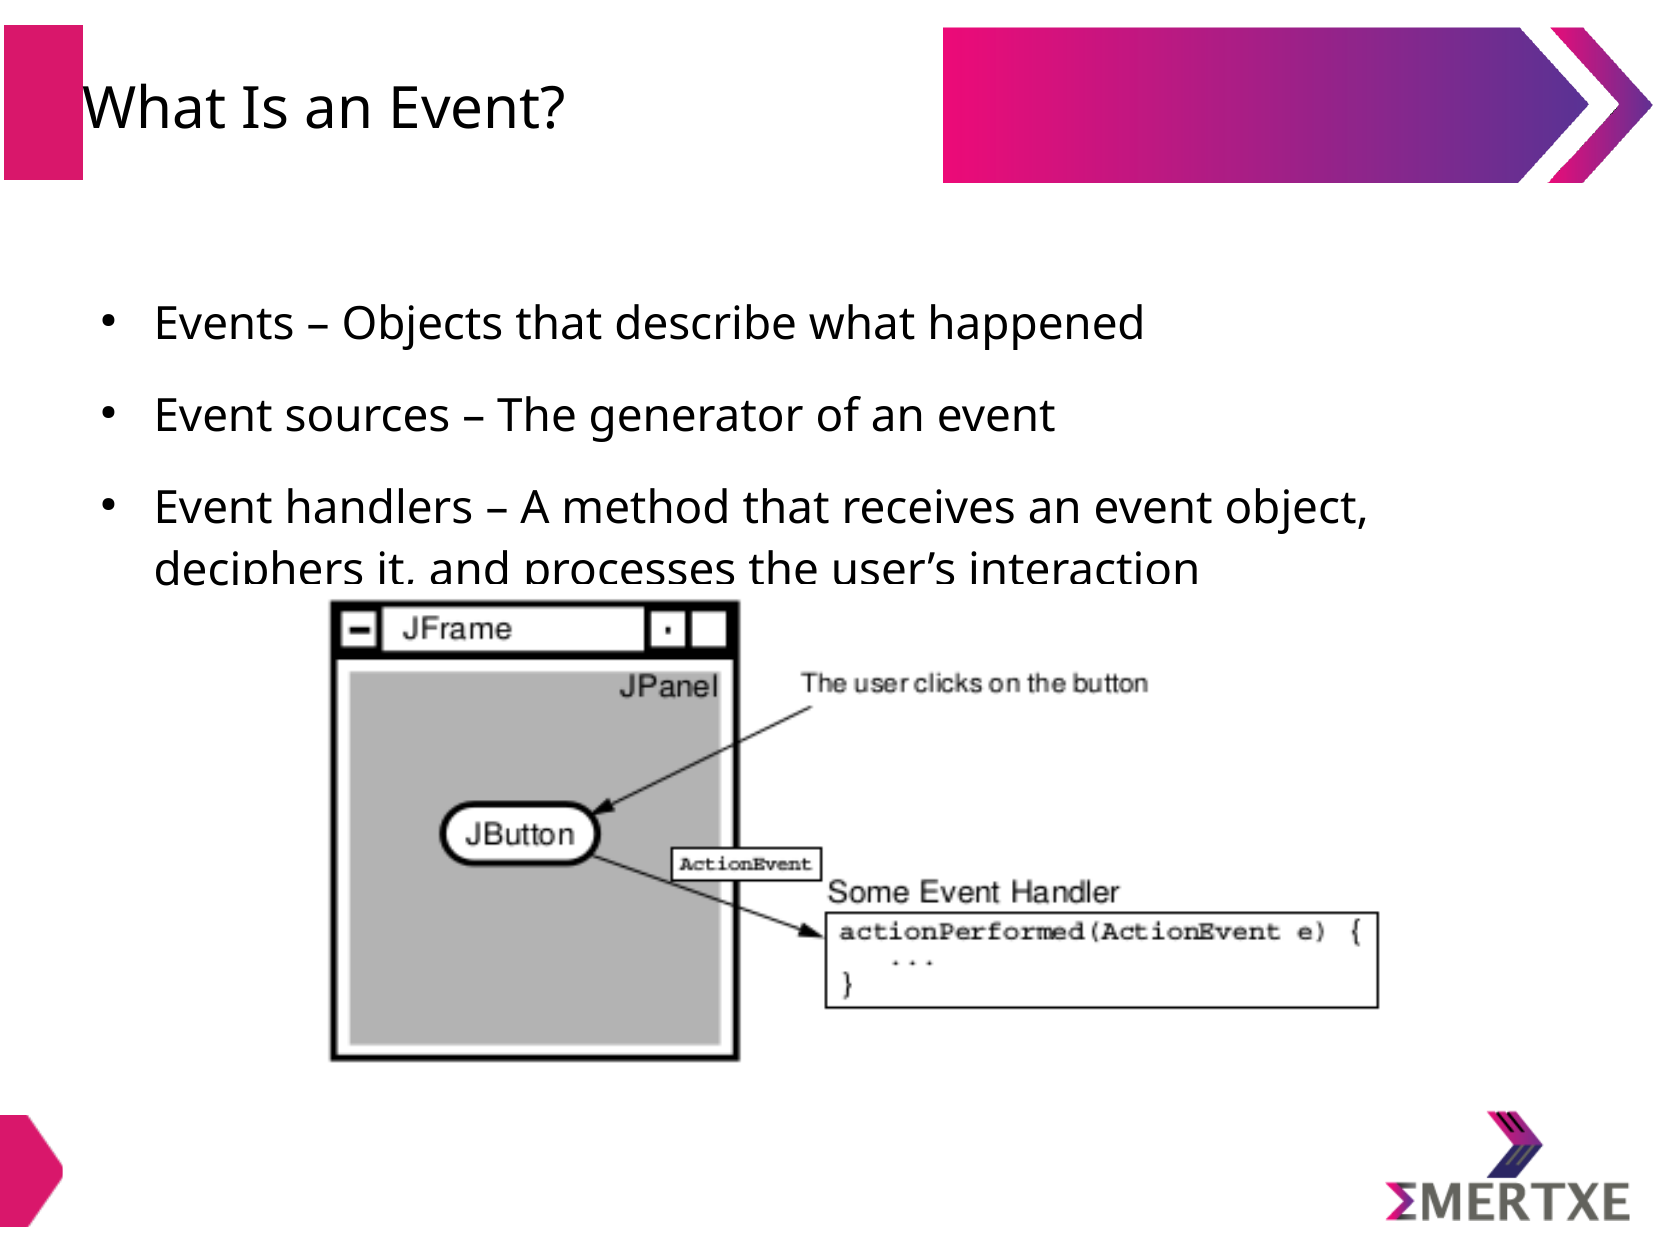

# What Is an Event?
Events – Objects that describe what happened
Event sources – The generator of an event
Event handlers – A method that receives an event object, deciphers it, and processes the user’s interaction